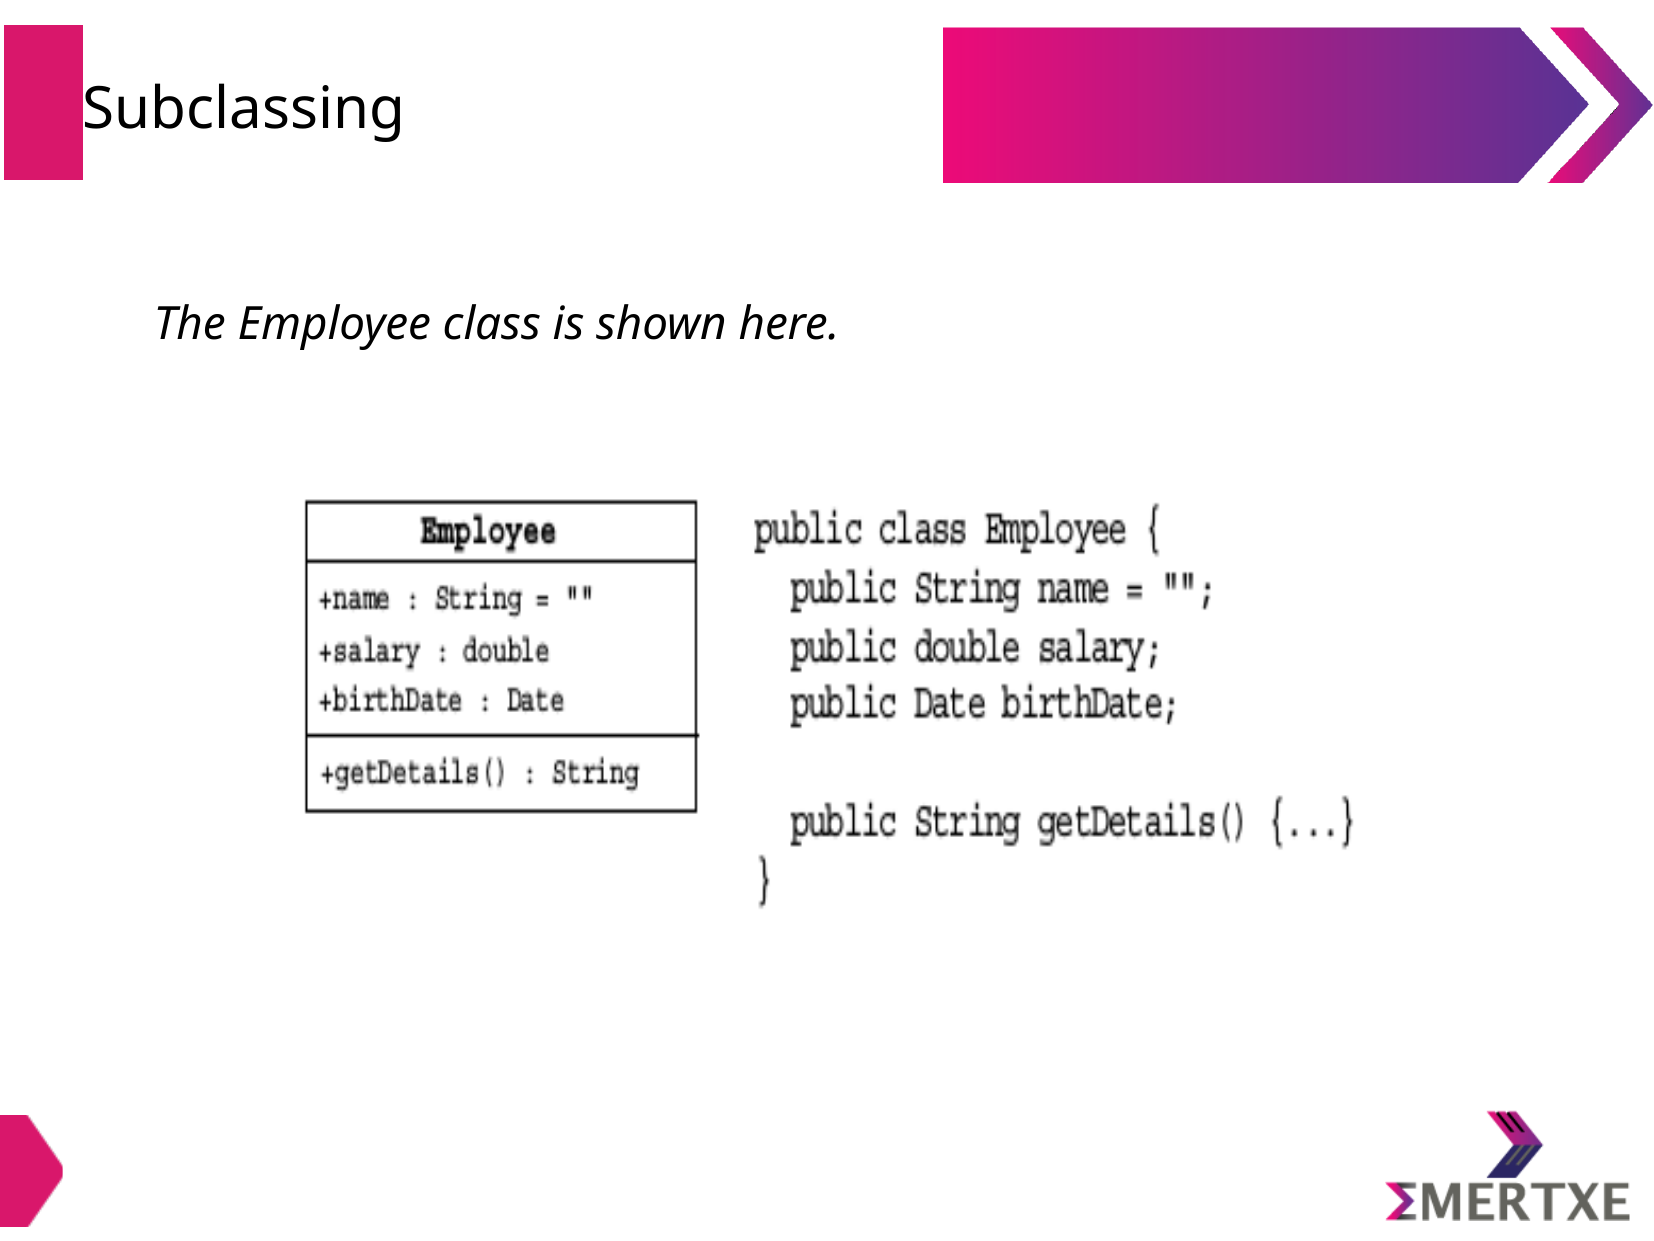

# Subclassing
The Employee class is shown here.